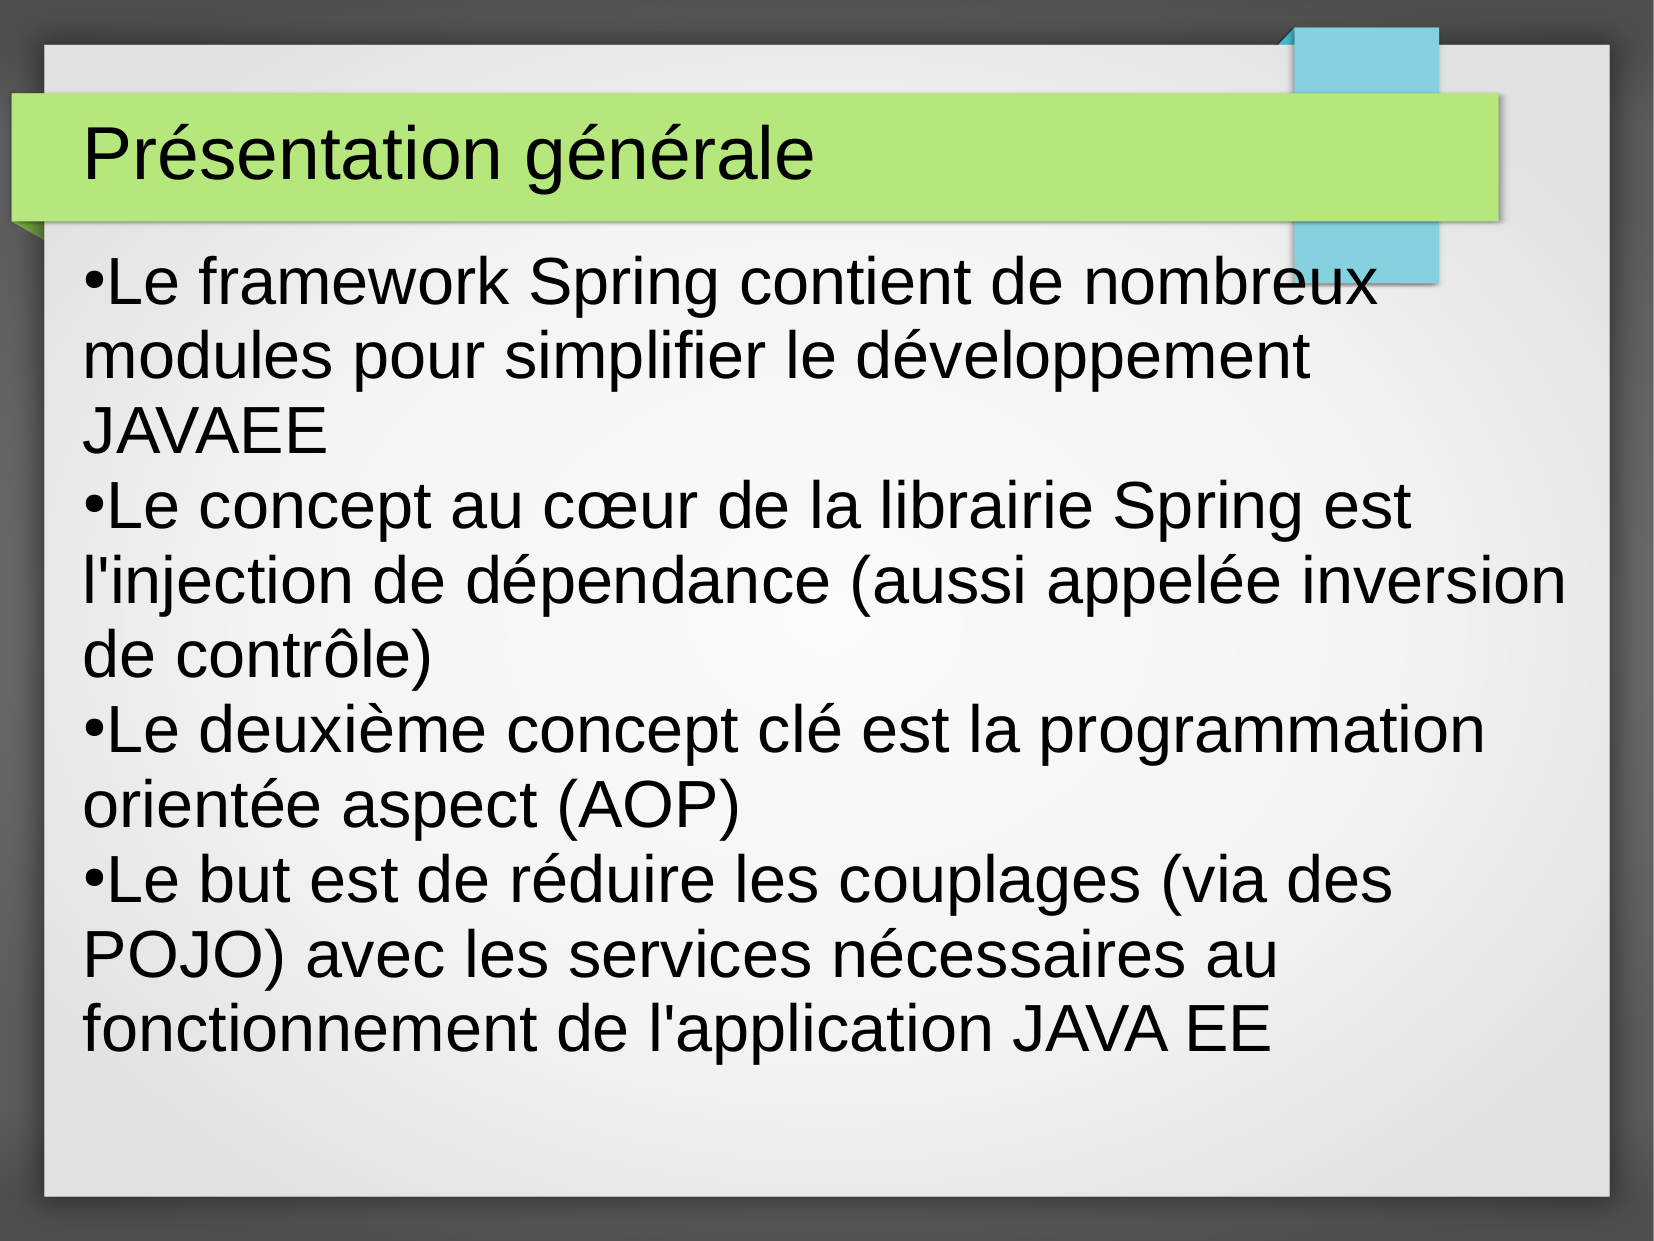

# Présentation générale
Le framework Spring contient de nombreux modules pour simplifier le développement JAVAEE
Le concept au cœur de la librairie Spring est l'injection de dépendance (aussi appelée inversion de contrôle)
Le deuxième concept clé est la programmation orientée aspect (AOP)
Le but est de réduire les couplages (via des POJO) avec les services nécessaires au fonctionnement de l'application JAVA EE